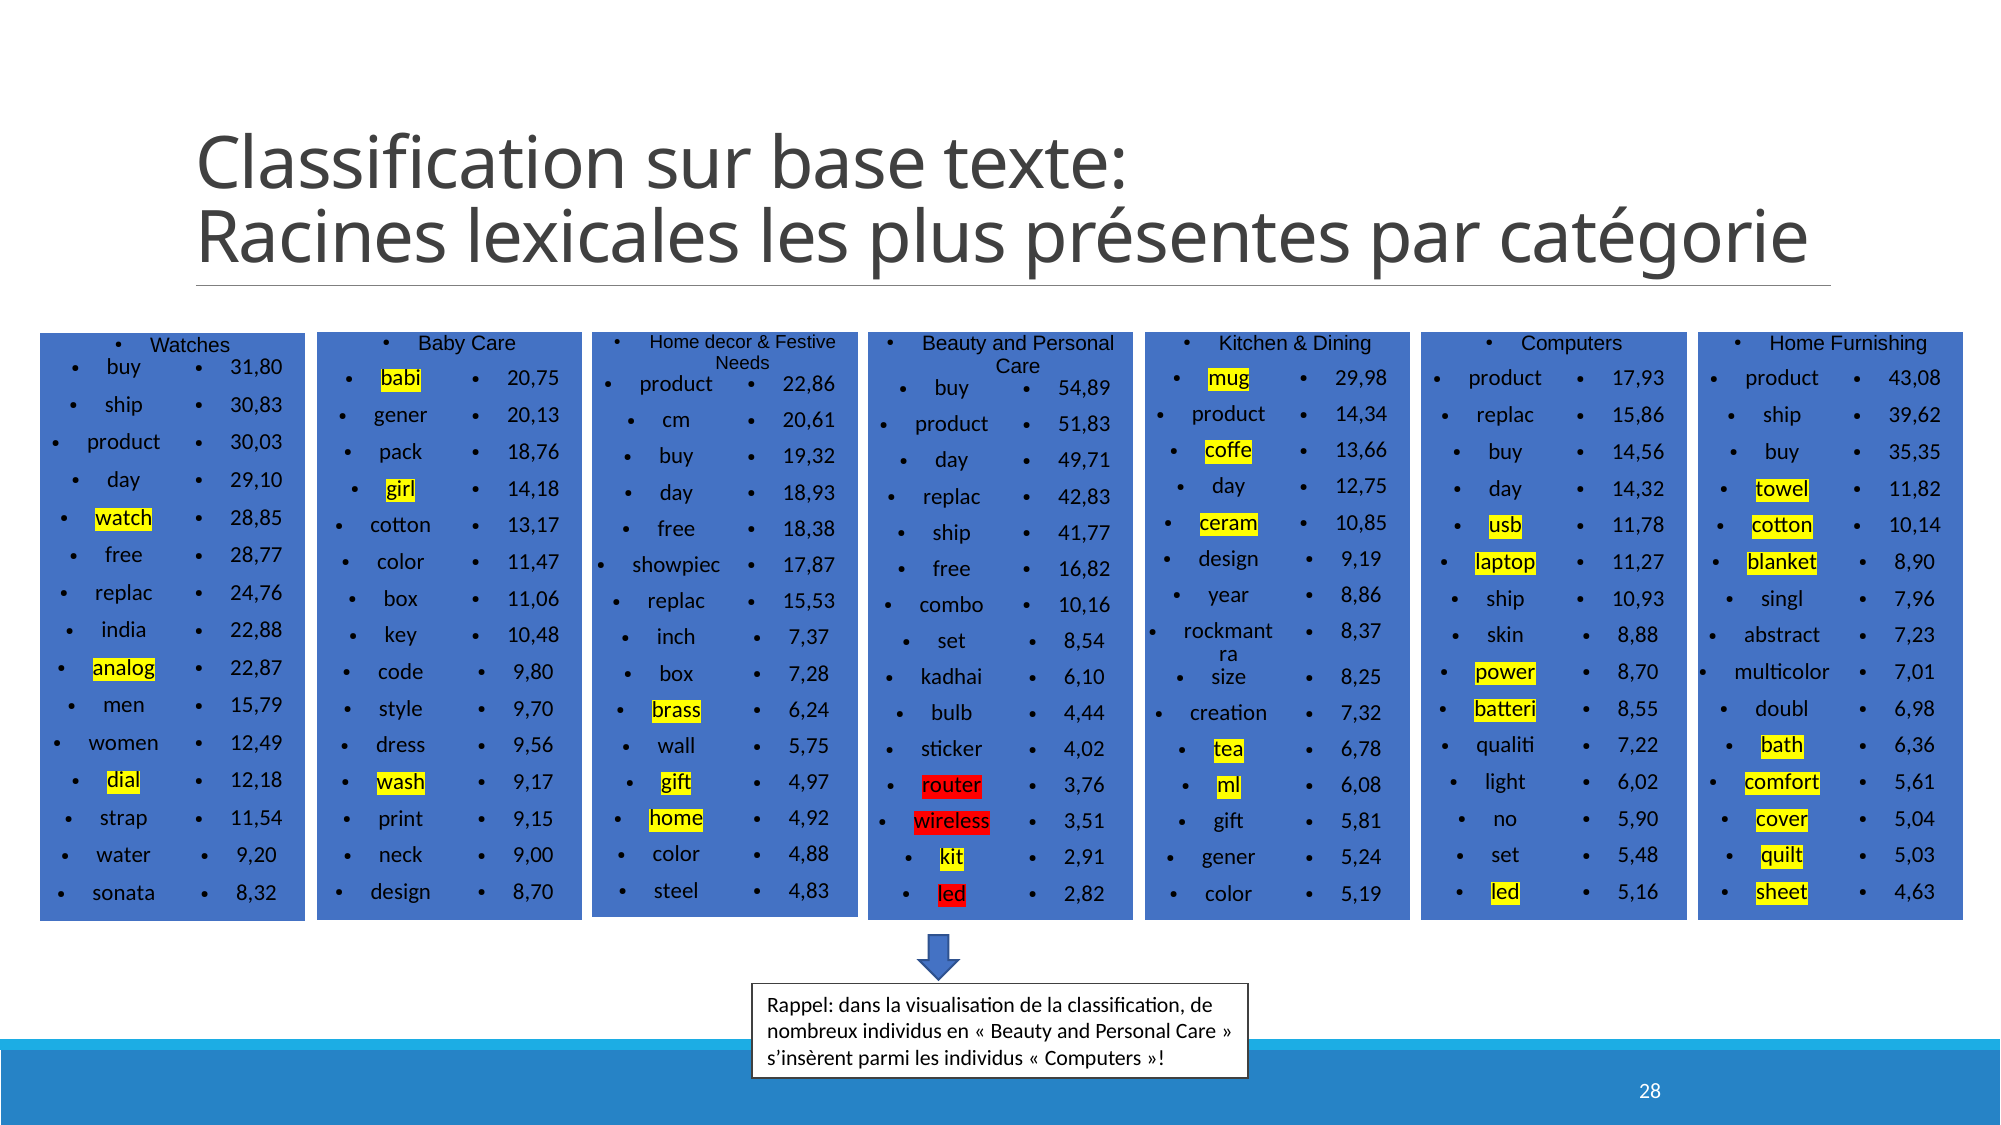

# Classification sur base texte: Racines lexicales les plus présentes par catégorie
| Baby Care | |
| --- | --- |
| babi | 20,75 |
| gener | 20,13 |
| pack | 18,76 |
| girl | 14,18 |
| cotton | 13,17 |
| color | 11,47 |
| box | 11,06 |
| key | 10,48 |
| code | 9,80 |
| style | 9,70 |
| dress | 9,56 |
| wash | 9,17 |
| print | 9,15 |
| neck | 9,00 |
| design | 8,70 |
| Home decor & Festive Needs | |
| --- | --- |
| product | 22,86 |
| cm | 20,61 |
| buy | 19,32 |
| day | 18,93 |
| free | 18,38 |
| showpiec | 17,87 |
| replac | 15,53 |
| inch | 7,37 |
| box | 7,28 |
| brass | 6,24 |
| wall | 5,75 |
| gift | 4,97 |
| home | 4,92 |
| color | 4,88 |
| steel | 4,83 |
| Beauty and Personal Care | |
| --- | --- |
| buy | 54,89 |
| product | 51,83 |
| day | 49,71 |
| replac | 42,83 |
| ship | 41,77 |
| free | 16,82 |
| combo | 10,16 |
| set | 8,54 |
| kadhai | 6,10 |
| bulb | 4,44 |
| sticker | 4,02 |
| router | 3,76 |
| wireless | 3,51 |
| kit | 2,91 |
| led | 2,82 |
| Kitchen & Dining | |
| --- | --- |
| mug | 29,98 |
| product | 14,34 |
| coffe | 13,66 |
| day | 12,75 |
| ceram | 10,85 |
| design | 9,19 |
| year | 8,86 |
| rockmantra | 8,37 |
| size | 8,25 |
| creation | 7,32 |
| tea | 6,78 |
| ml | 6,08 |
| gift | 5,81 |
| gener | 5,24 |
| color | 5,19 |
| Computers | |
| --- | --- |
| product | 17,93 |
| replac | 15,86 |
| buy | 14,56 |
| day | 14,32 |
| usb | 11,78 |
| laptop | 11,27 |
| ship | 10,93 |
| skin | 8,88 |
| power | 8,70 |
| batteri | 8,55 |
| qualiti | 7,22 |
| light | 6,02 |
| no | 5,90 |
| set | 5,48 |
| led | 5,16 |
| Home Furnishing | |
| --- | --- |
| product | 43,08 |
| ship | 39,62 |
| buy | 35,35 |
| towel | 11,82 |
| cotton | 10,14 |
| blanket | 8,90 |
| singl | 7,96 |
| abstract | 7,23 |
| multicolor | 7,01 |
| doubl | 6,98 |
| bath | 6,36 |
| comfort | 5,61 |
| cover | 5,04 |
| quilt | 5,03 |
| sheet | 4,63 |
| Watches | |
| --- | --- |
| buy | 31,80 |
| ship | 30,83 |
| product | 30,03 |
| day | 29,10 |
| watch | 28,85 |
| free | 28,77 |
| replac | 24,76 |
| india | 22,88 |
| analog | 22,87 |
| men | 15,79 |
| women | 12,49 |
| dial | 12,18 |
| strap | 11,54 |
| water | 9,20 |
| sonata | 8,32 |
Rappel: dans la visualisation de la classification, de nombreux individus en « Beauty and Personal Care » s’insèrent parmi les individus « Computers »!